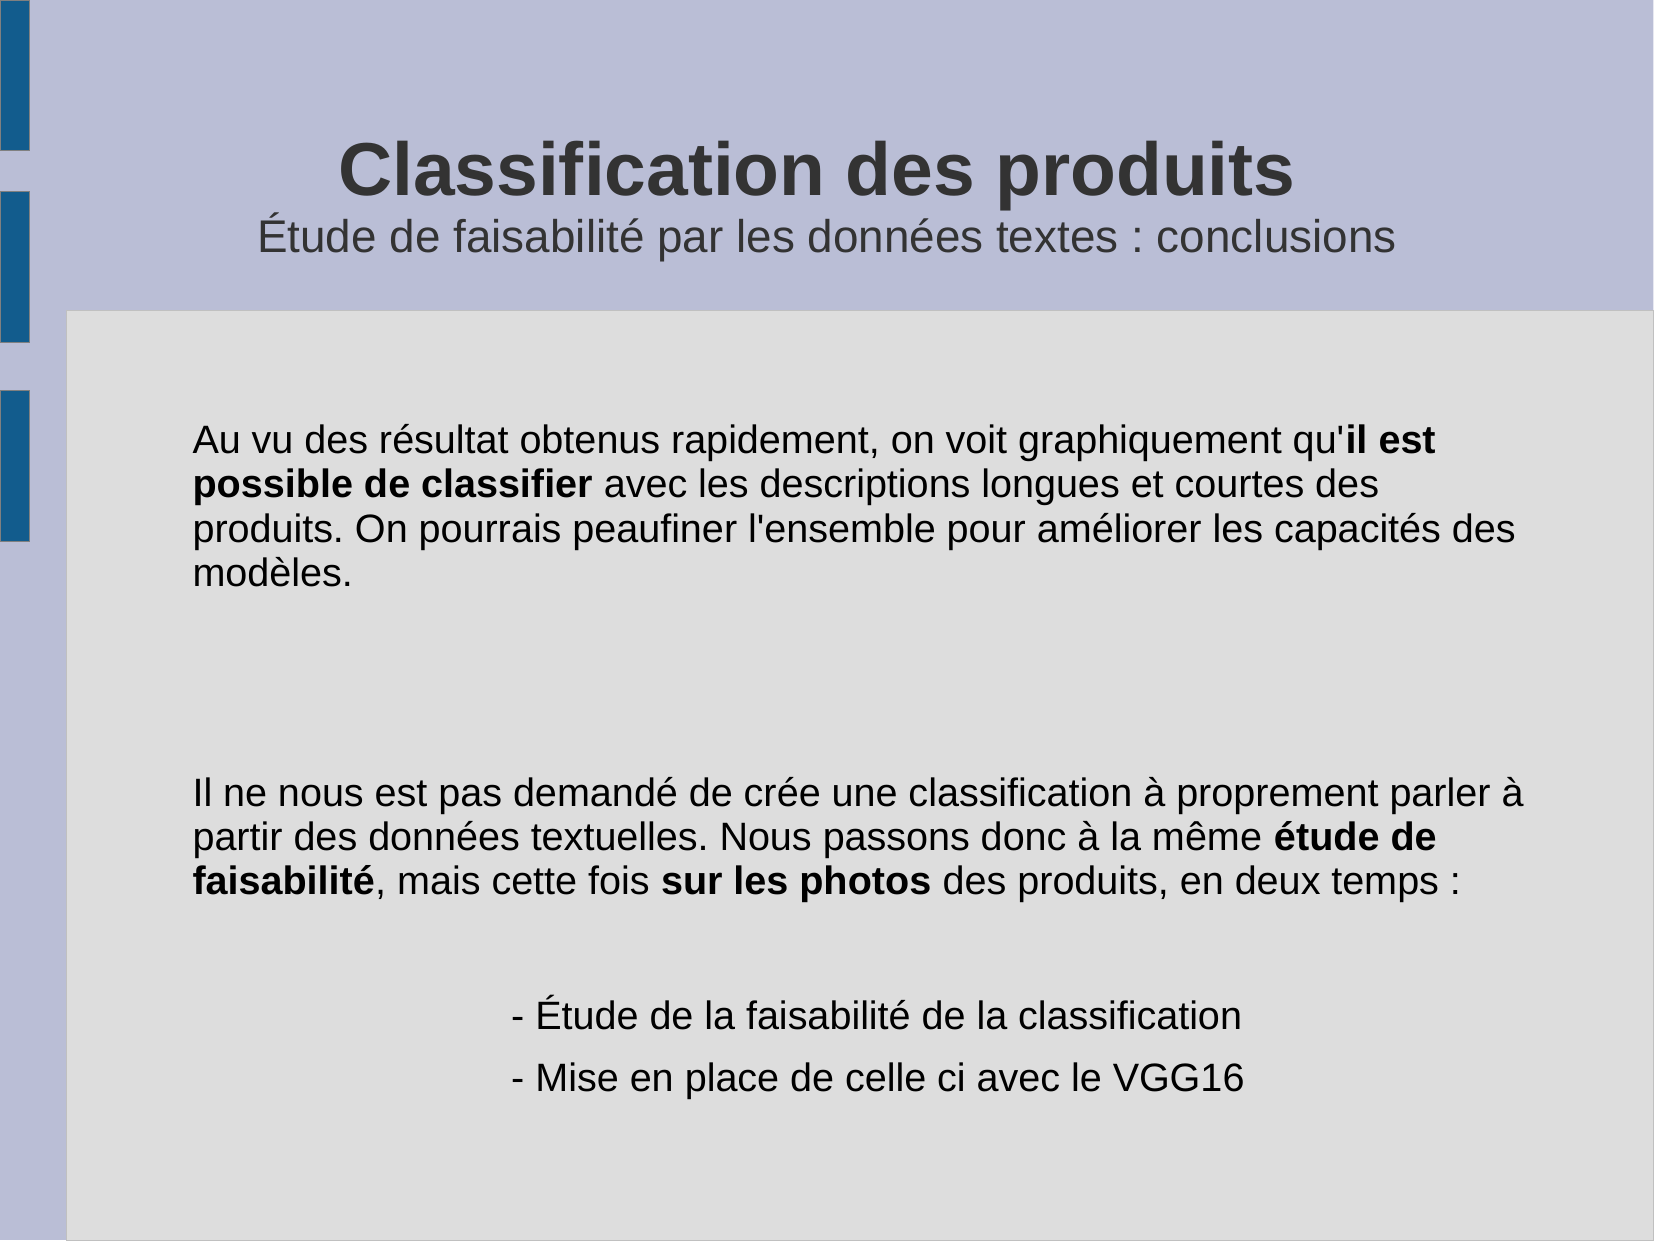

# Classification des produits Étude de faisabilité par les données textes : conclusions
Au vu des résultat obtenus rapidement, on voit graphiquement qu'il est possible de classifier avec les descriptions longues et courtes des produits. On pourrais peaufiner l'ensemble pour améliorer les capacités des modèles.
Il ne nous est pas demandé de crée une classification à proprement parler à partir des données textuelles. Nous passons donc à la même étude de faisabilité, mais cette fois sur les photos des produits, en deux temps :
- Étude de la faisabilité de la classification
- Mise en place de celle ci avec le VGG16